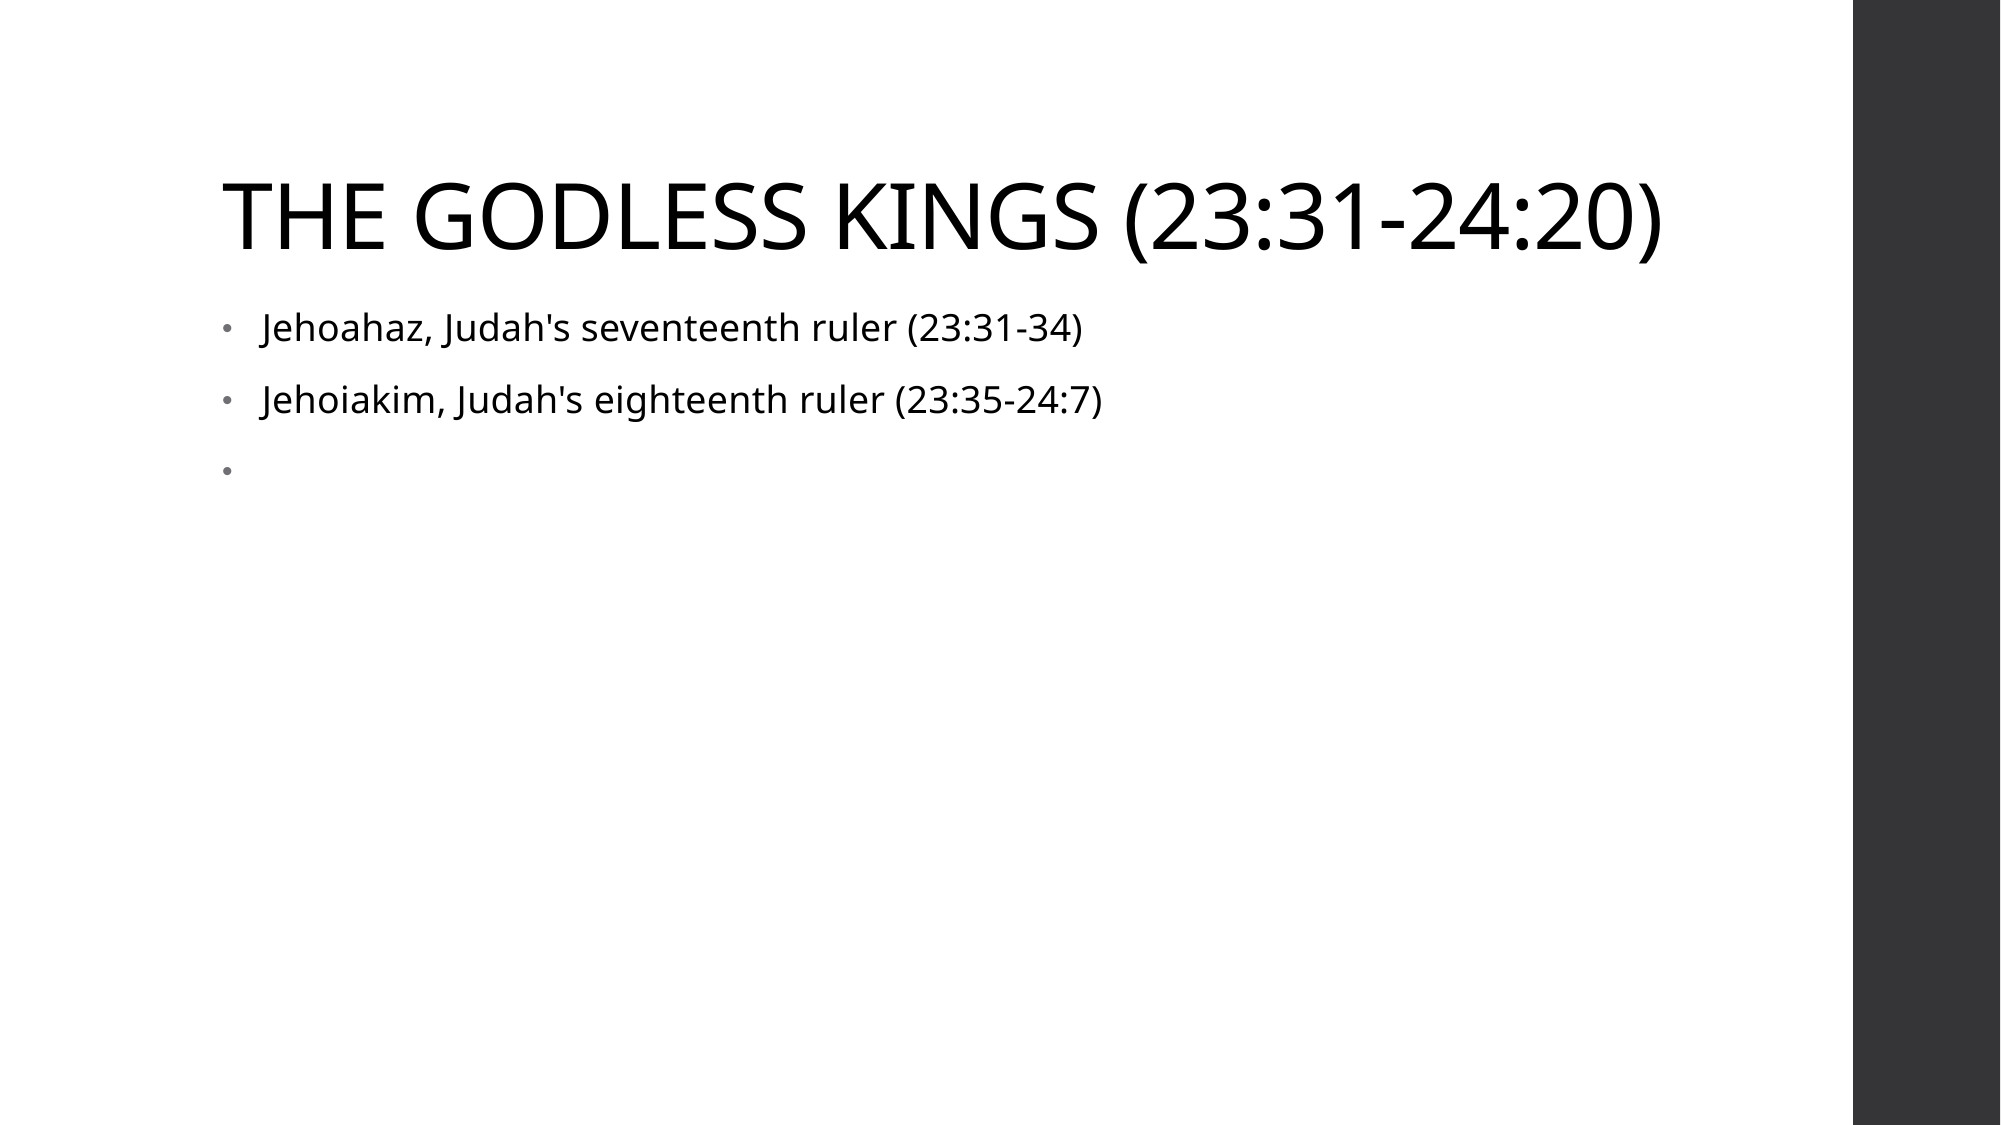

# THE GODLESS KINGS (23:31-24:20)
 Jehoahaz, Judah's seventeenth ruler (23:31-34)
 Jehoiakim, Judah's eighteenth ruler (23:35-24:7)